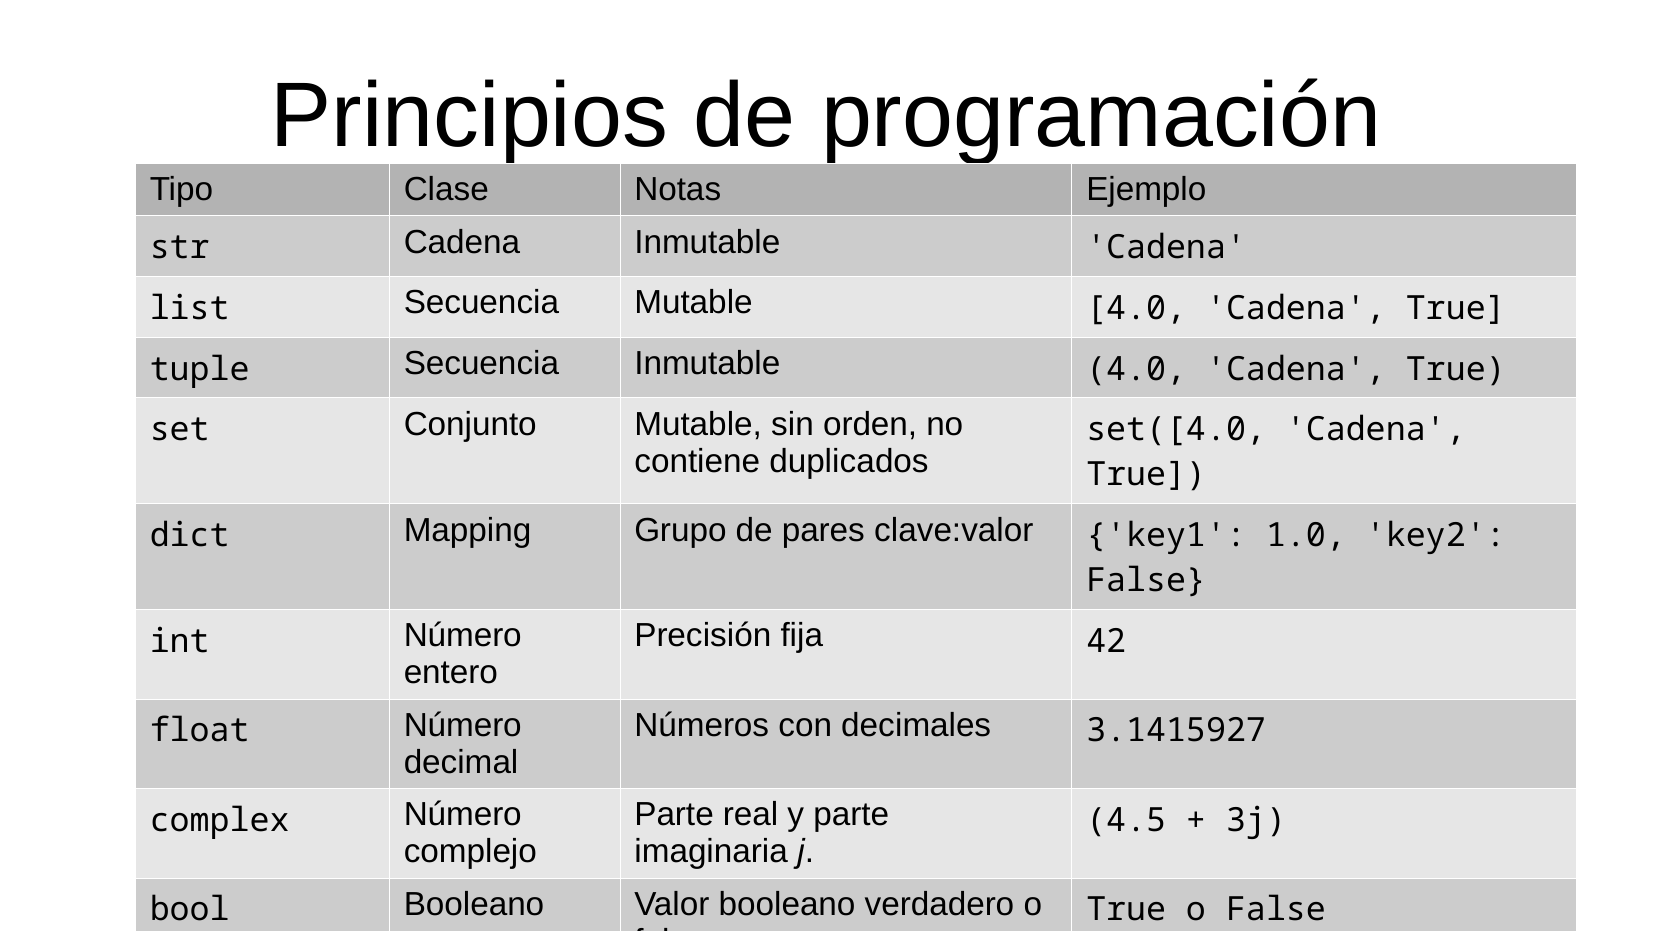

# Principios de programación
| Tipo | Clase | Notas | Ejemplo |
| --- | --- | --- | --- |
| str | Cadena | Inmutable | 'Cadena' |
| list | Secuencia | Mutable | [4.0, 'Cadena', True] |
| tuple | Secuencia | Inmutable | (4.0, 'Cadena', True) |
| set | Conjunto | Mutable, sin orden, no contiene duplicados | set([4.0, 'Cadena', True]) |
| dict | Mapping | Grupo de pares clave:valor | {'key1': 1.0, 'key2': False} |
| int | Número entero | Precisión fija | 42 |
| float | Número decimal | Números con decimales | 3.1415927 |
| complex | Número complejo | Parte real y parte imaginaria j. | (4.5 + 3j) |
| bool | Booleano | Valor booleano verdadero o falso | True o False |